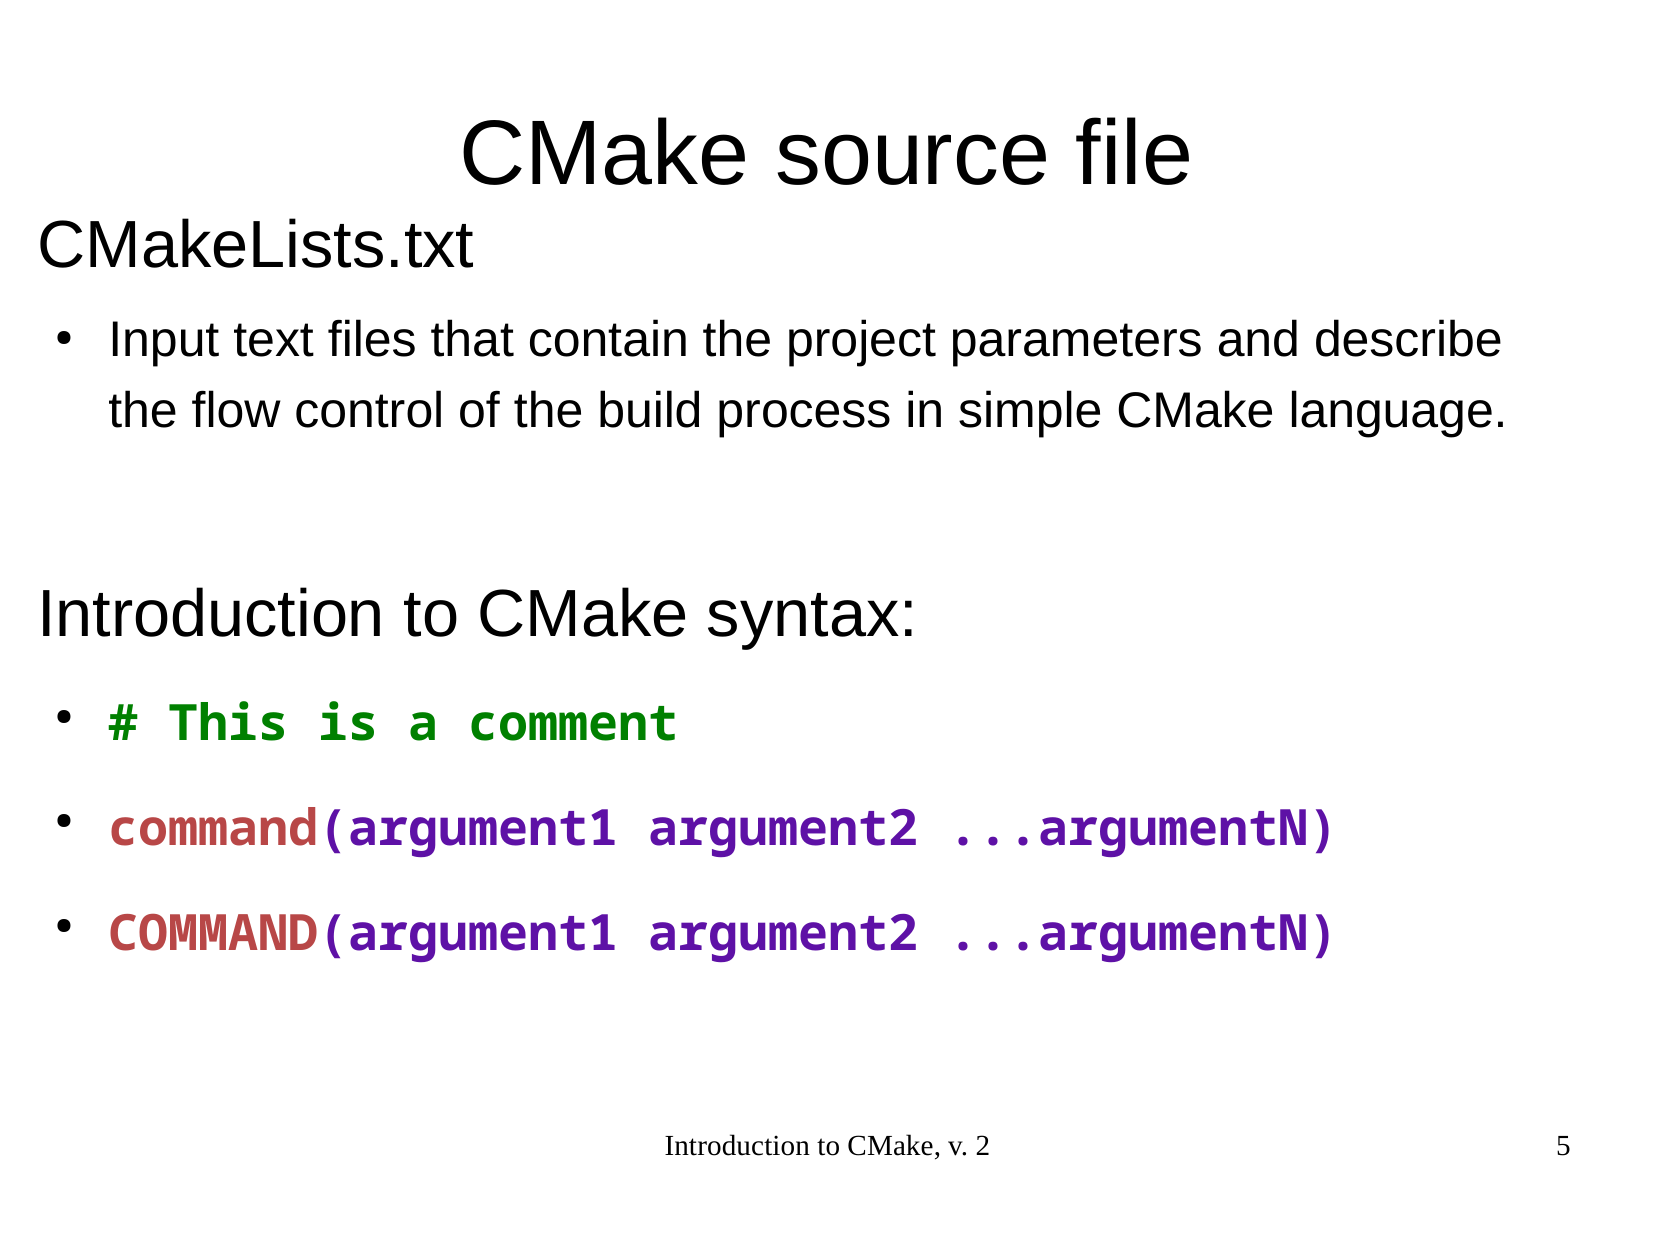

# CMake source file
CMakeLists.txt
Input text files that contain the project parameters and describe the flow control of the build process in simple CMake language.
Introduction to CMake syntax:
# This is a comment
command(argument1 argument2 ...argumentN)
COMMAND(argument1 argument2 ...argumentN)
Introduction to CMake, v. 2
5